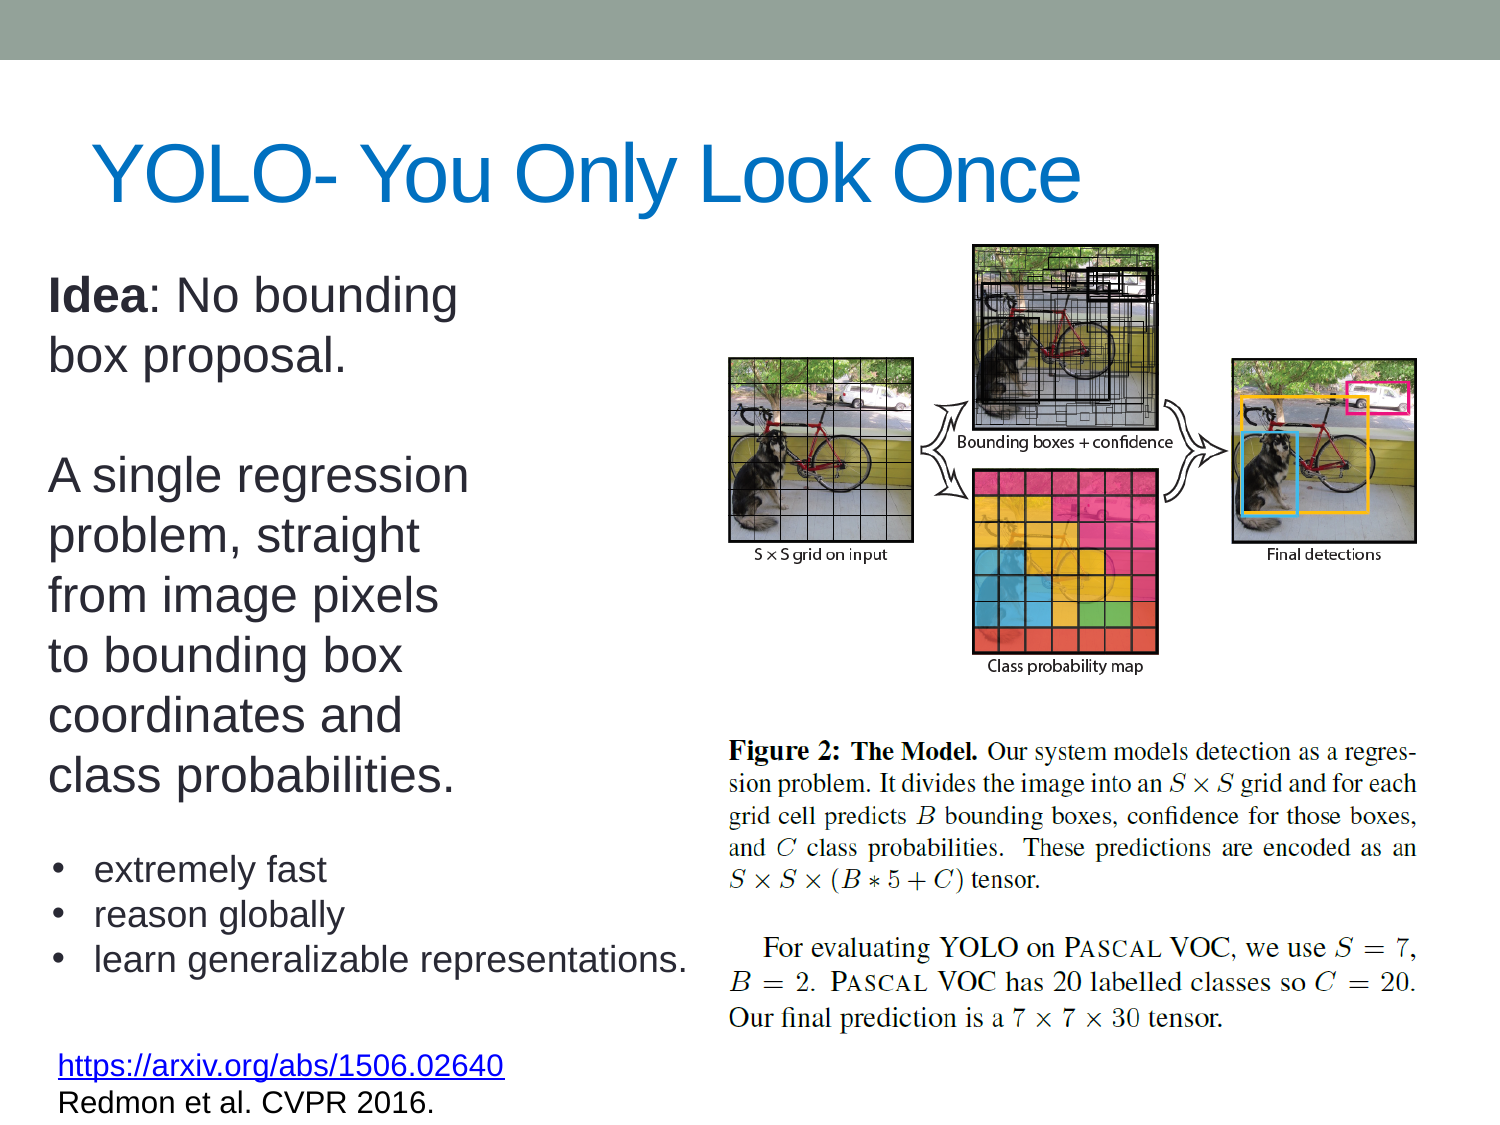

# YOLO- You Only Look Once
Idea: No bounding
box proposal.
A single regression problem, straight
from image pixels
to bounding box
coordinates and
class probabilities.
extremely fast
reason globally
learn generalizable representations.
https://arxiv.org/abs/1506.02640
Redmon et al. CVPR 2016.